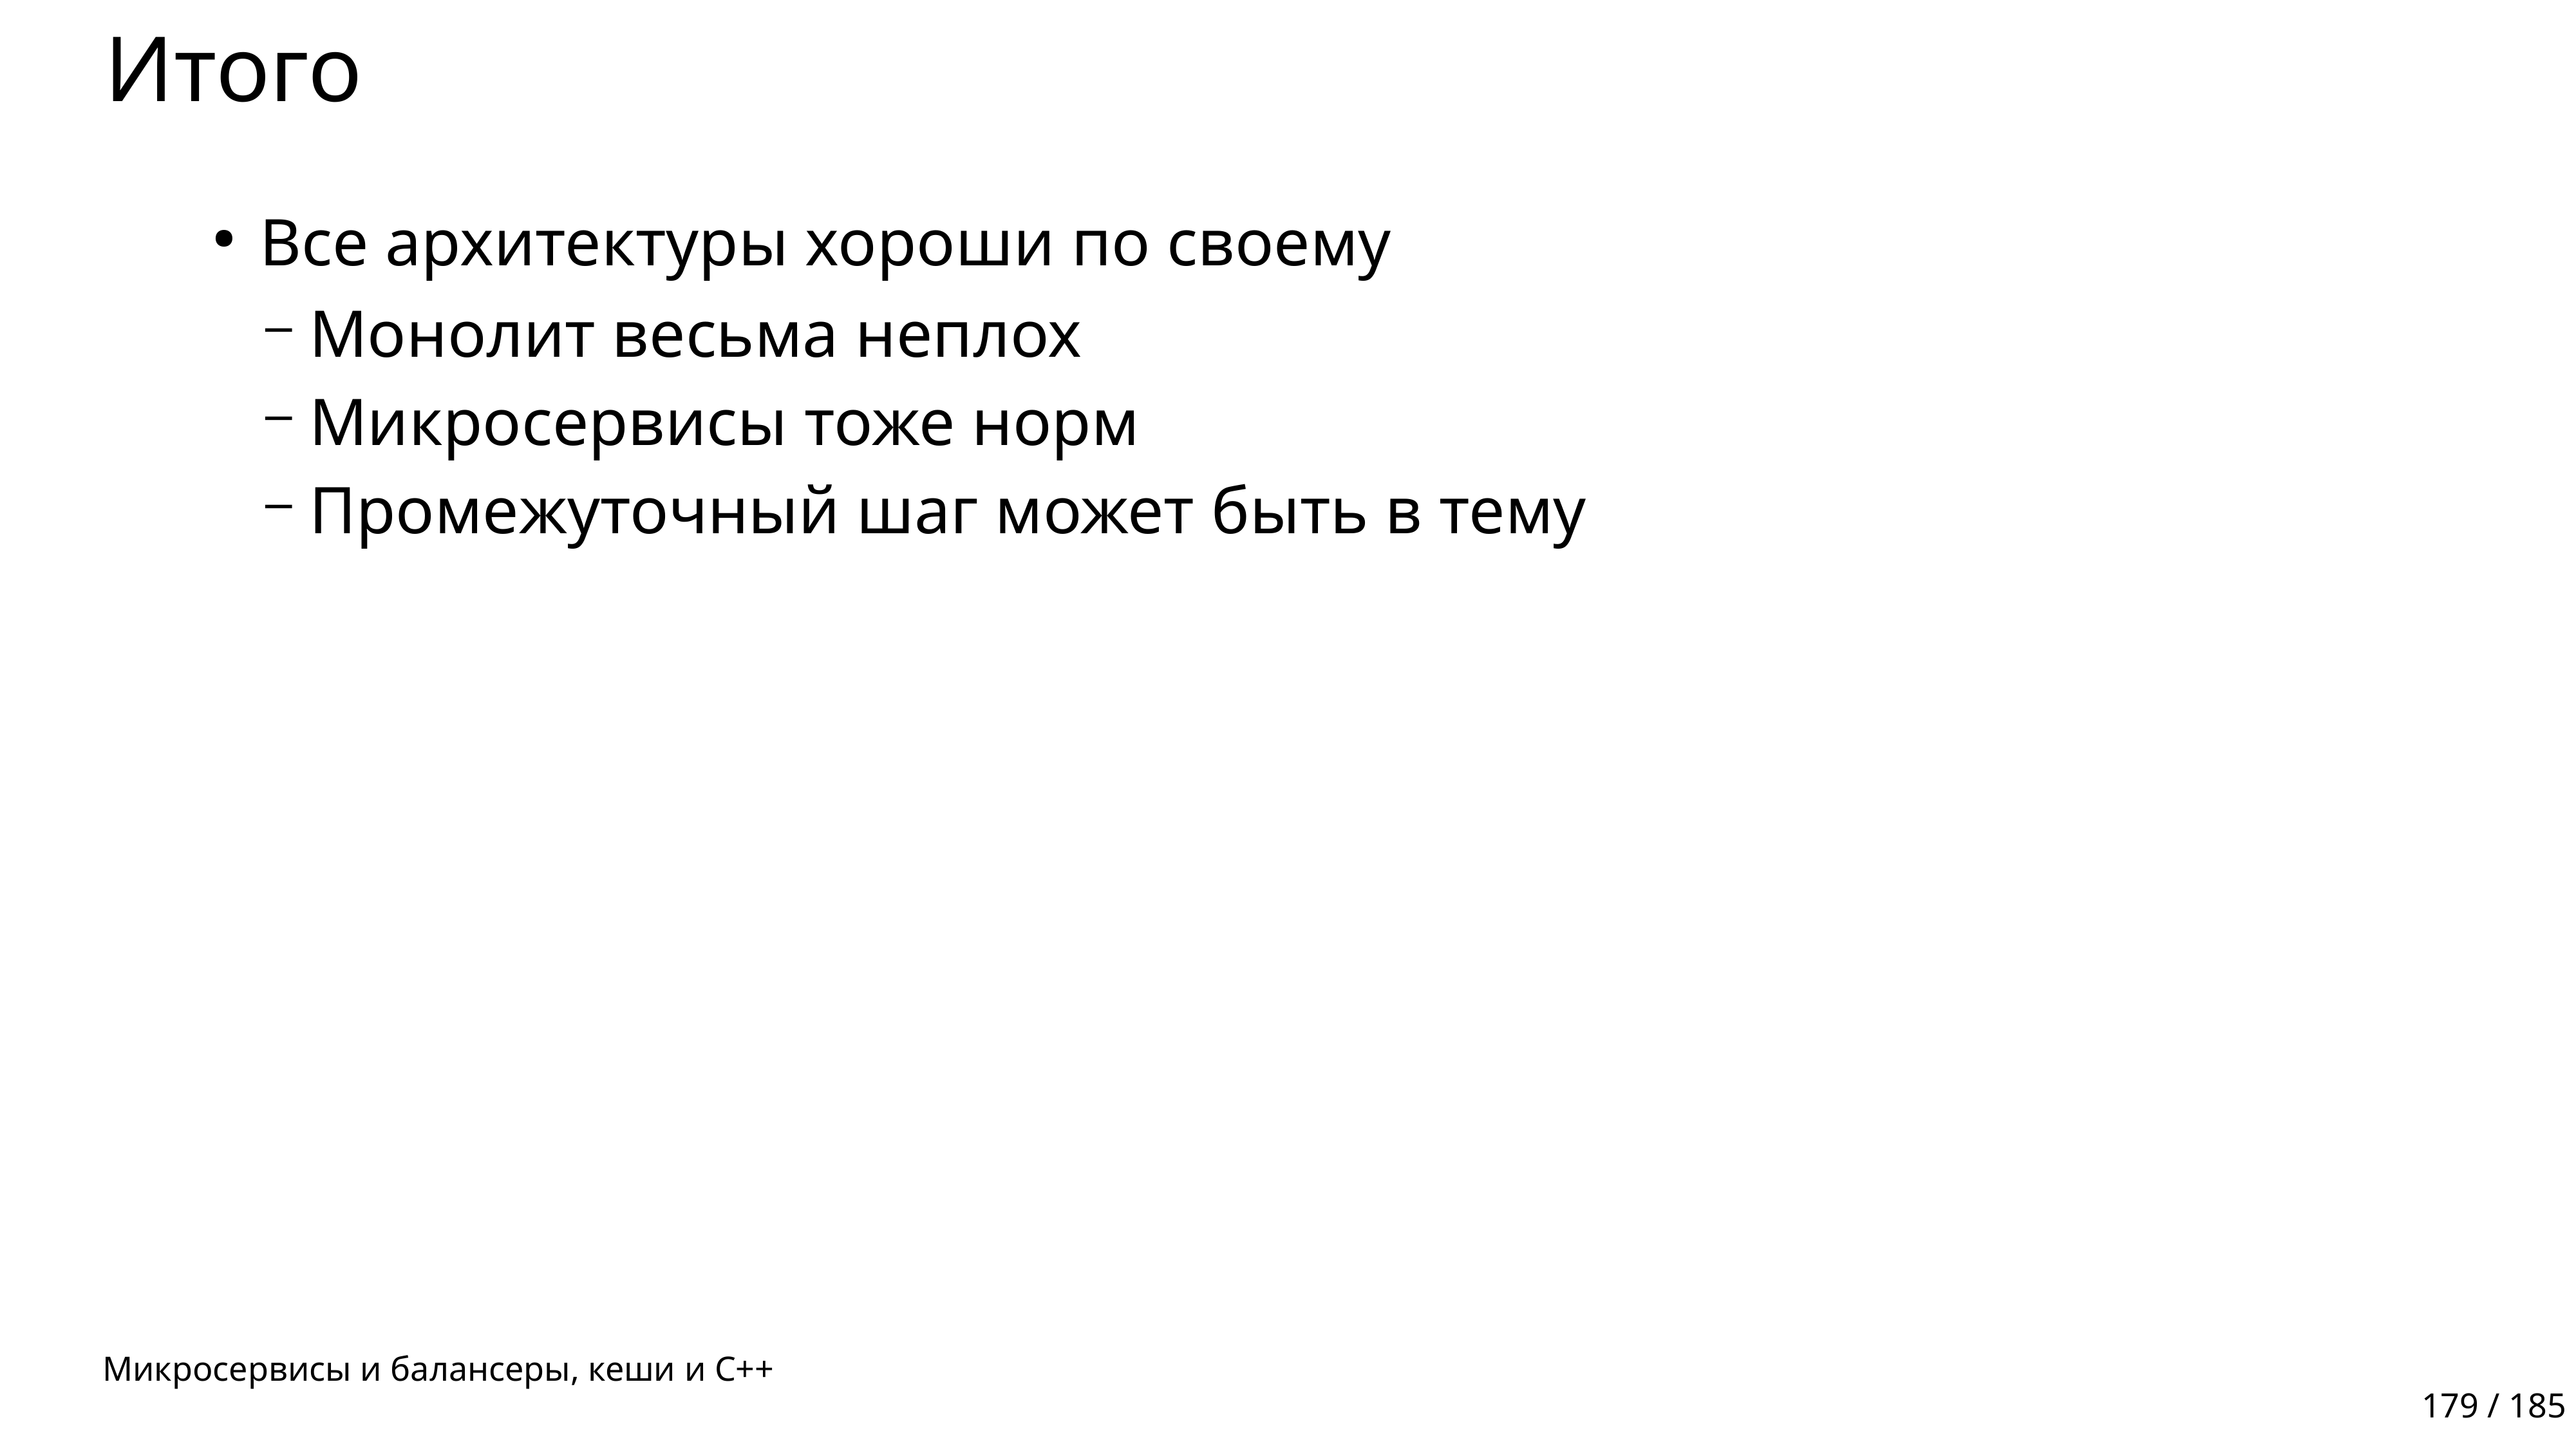

Итого
# Все архитектуры хороши по своему
 Монолит весьма неплох
 Микросервисы тоже норм
 Промежуточный шаг может быть в тему
Микросервисы и балансеры, кеши и C++